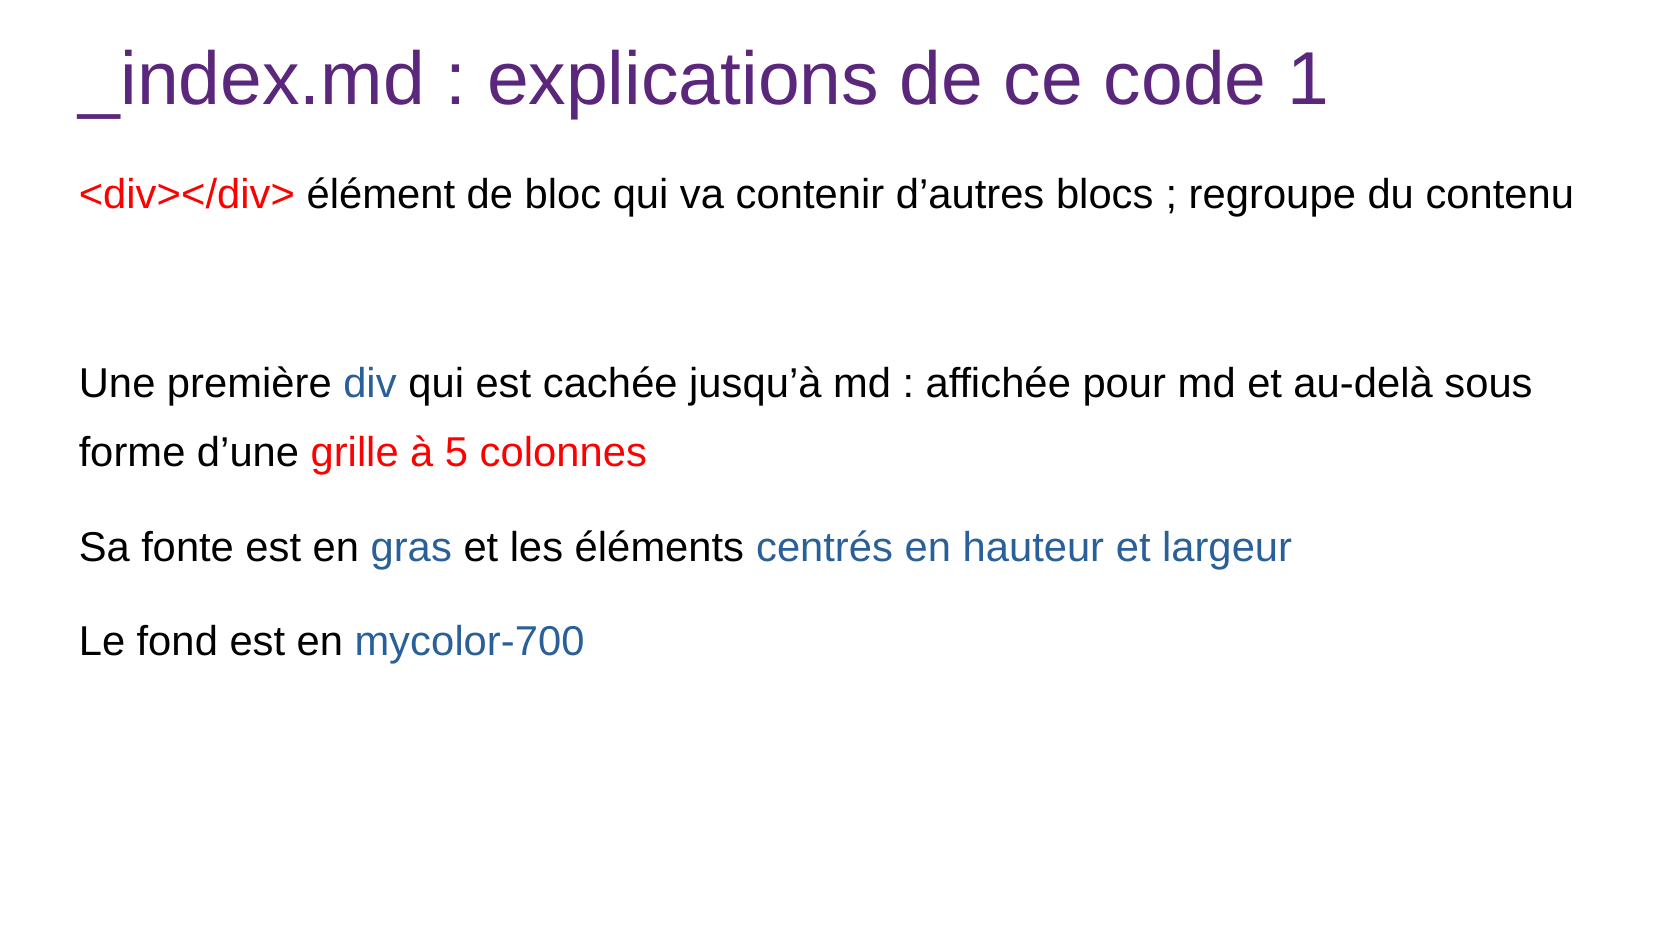

# _index.md : explications de ce code 1
<div></div> élément de bloc qui va contenir d’autres blocs ; regroupe du contenu
Une première div qui est cachée jusqu’à md : affichée pour md et au-delà sous forme d’une grille à 5 colonnes
Sa fonte est en gras et les éléments centrés en hauteur et largeur
Le fond est en mycolor-700